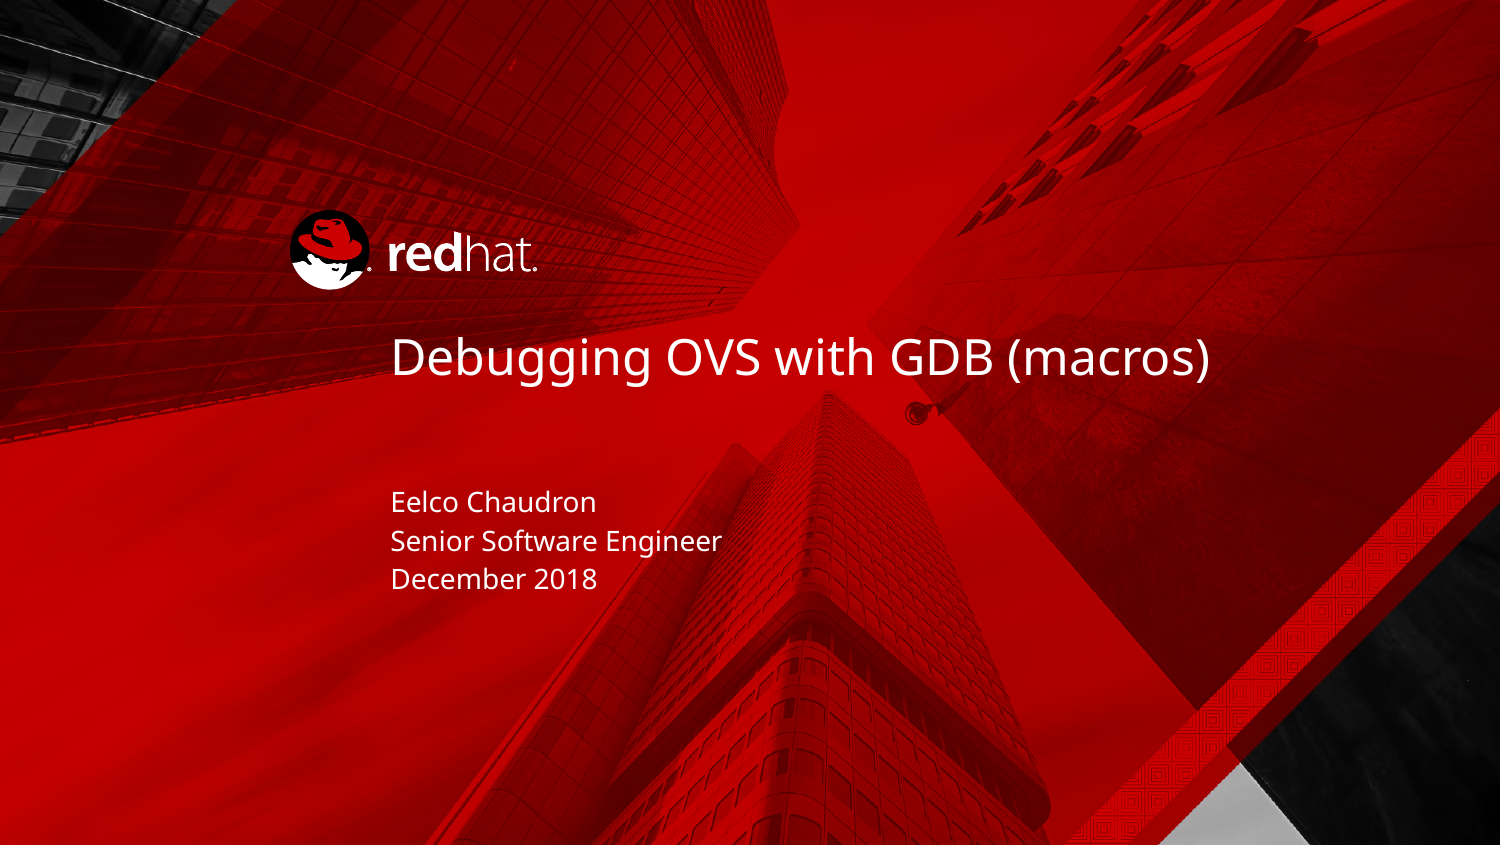

# Debugging OVS with GDB (macros)
Eelco Chaudron
Senior Software Engineer
December 2018
Open vSwitch 2018 Fall Conference
1